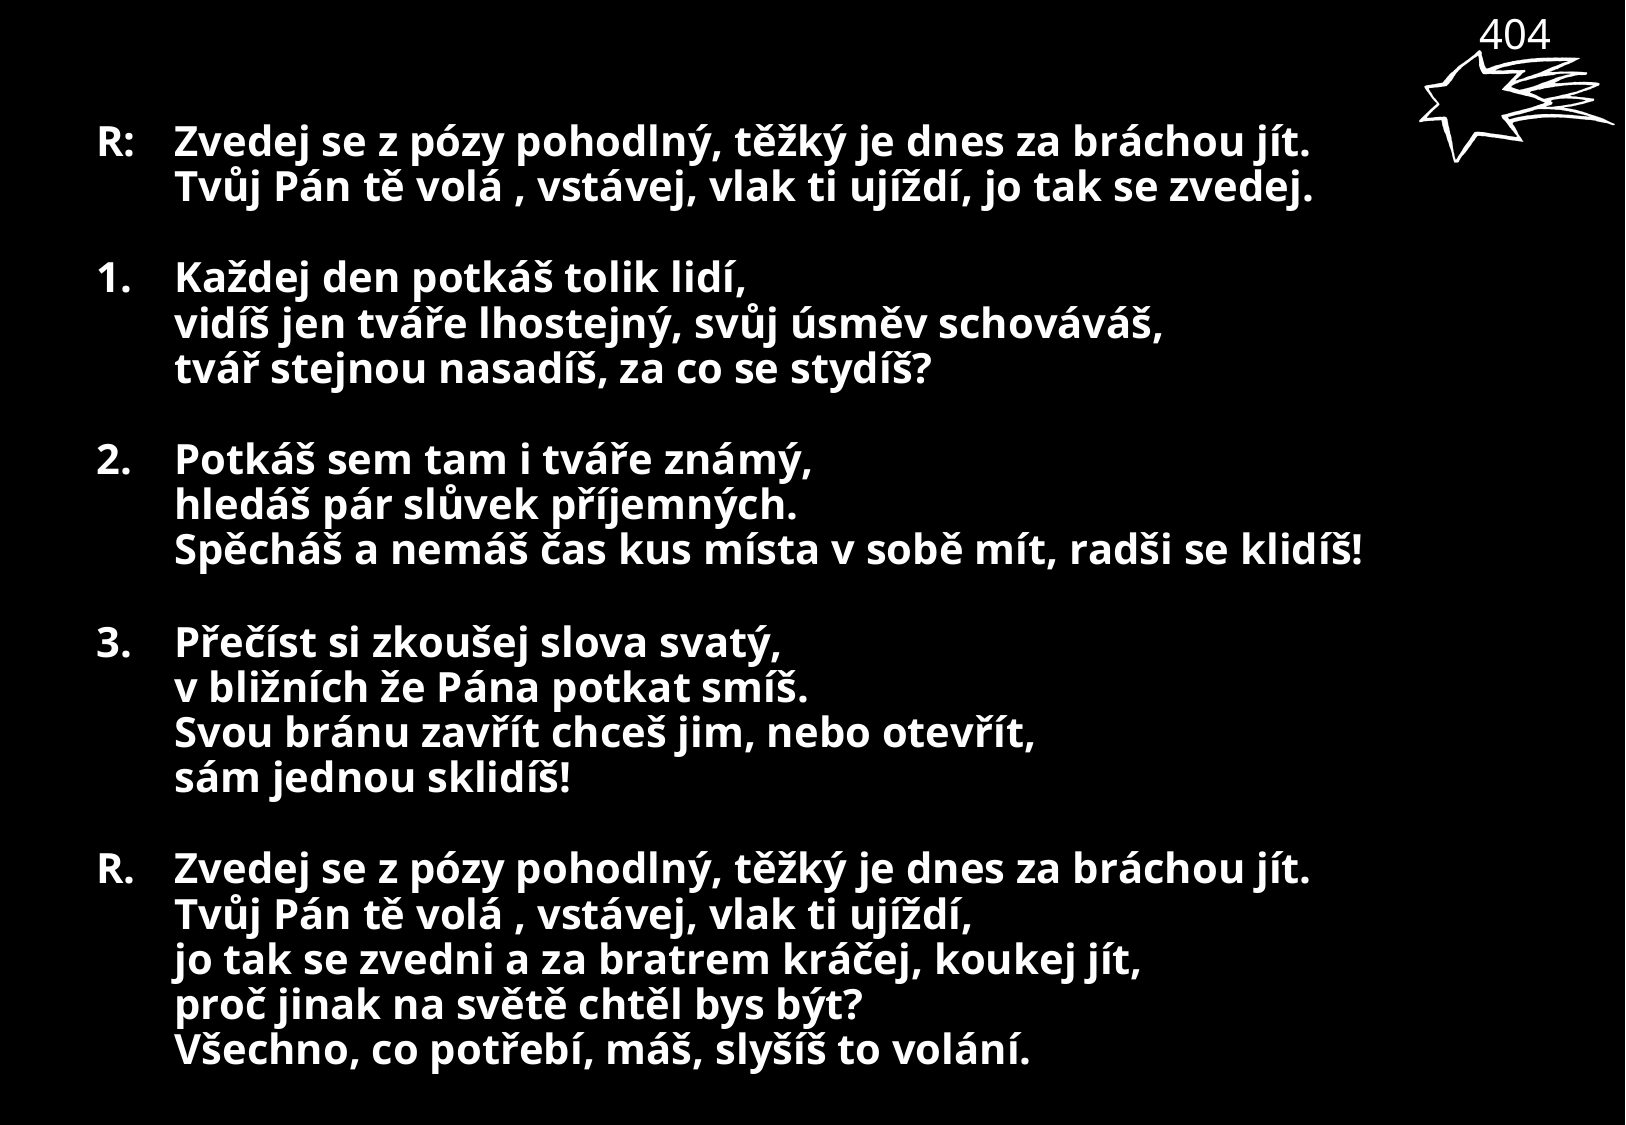

404
# R: 	Zvedej se z pózy pohodlný, těžký je dnes za bráchou jít. Tvůj Pán tě volá , vstávej, vlak ti ujíždí, jo tak se zvedej.
1. 	Každej den potkáš tolik lidí,
vidíš jen tváře lhostejný, svůj úsměv schováváš,
tvář stejnou nasadíš, za co se stydíš?
Potkáš sem tam i tváře známý,
hledáš pár slůvek příjemných.
Spěcháš a nemáš čas kus místa v sobě mít, radši se klidíš!
Přečíst si zkoušej slova svatý,
v bližních že Pána potkat smíš.
Svou bránu zavřít chceš jim, nebo otevřít,
sám jednou sklidíš!
R. 	Zvedej se z pózy pohodlný, těžký je dnes za bráchou jít.
Tvůj Pán tě volá , vstávej, vlak ti ujíždí,
jo tak se zvedni a za bratrem kráčej, koukej jít,
proč jinak na světě chtěl bys být?
Všechno, co potřebí, máš, slyšíš to volání.